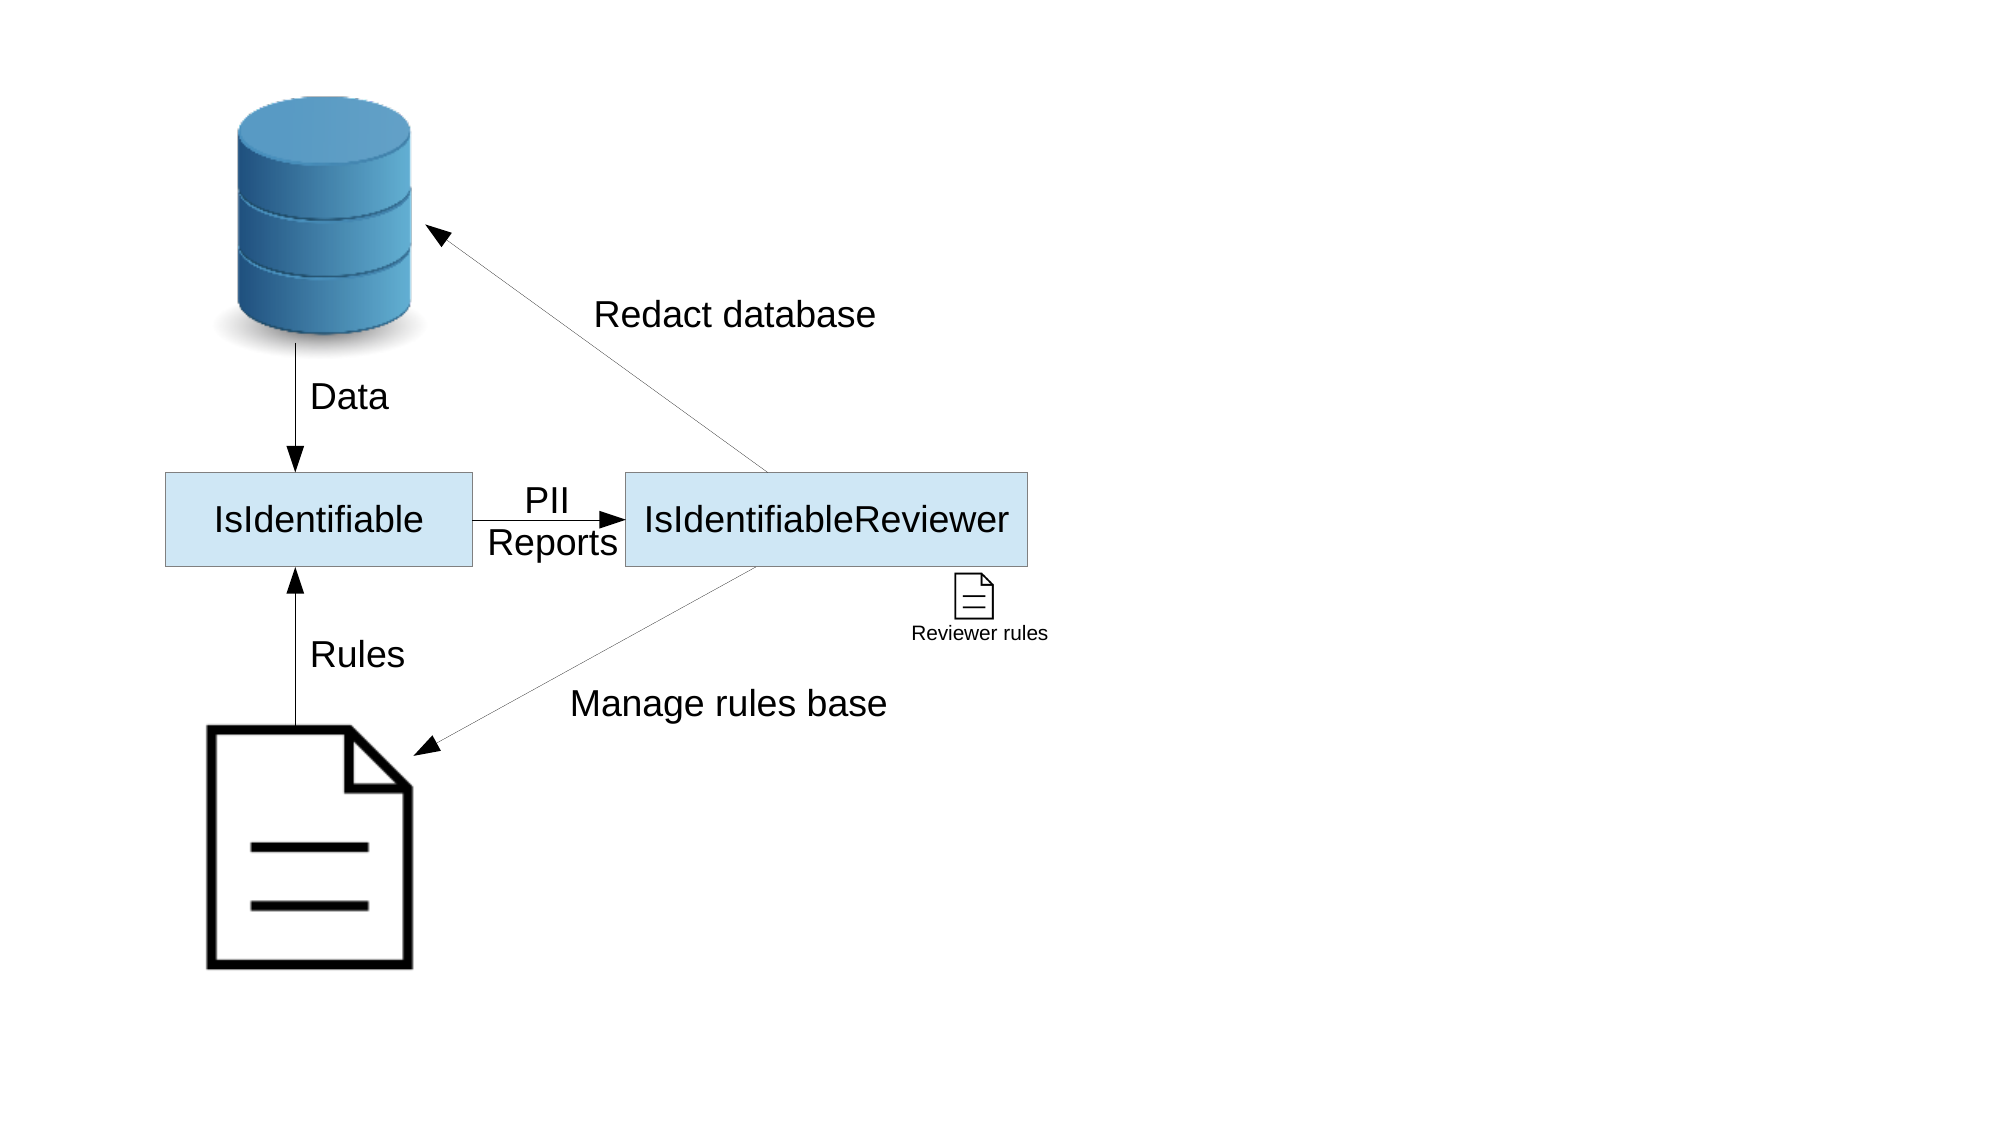

Redact database
Data
IsIdentifiable
PII
Reports
IsIdentifiableReviewer
Reviewer rules
Rules
Manage rules base